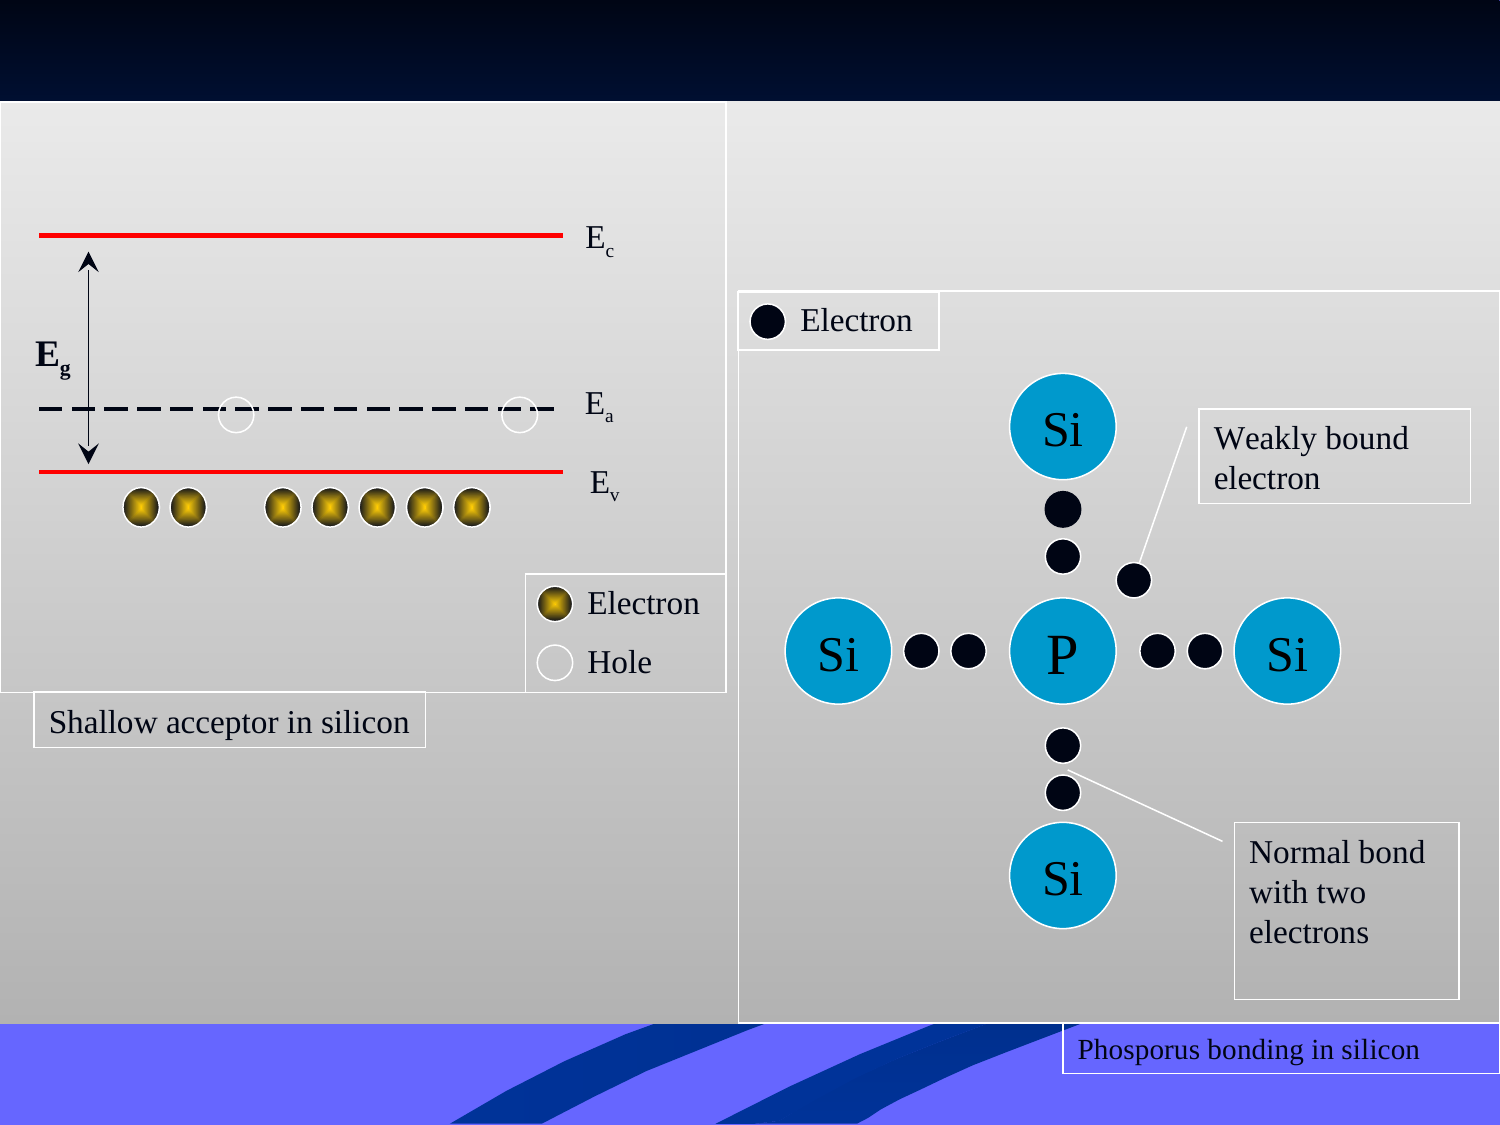

Ec
Electron
Eg
Ea
Si
Weakly bound electron
Ev
Electron
Si
P
Si
Hole
Shallow acceptor in silicon
Si
Normal bond with two electrons
Phosporus bonding in silicon